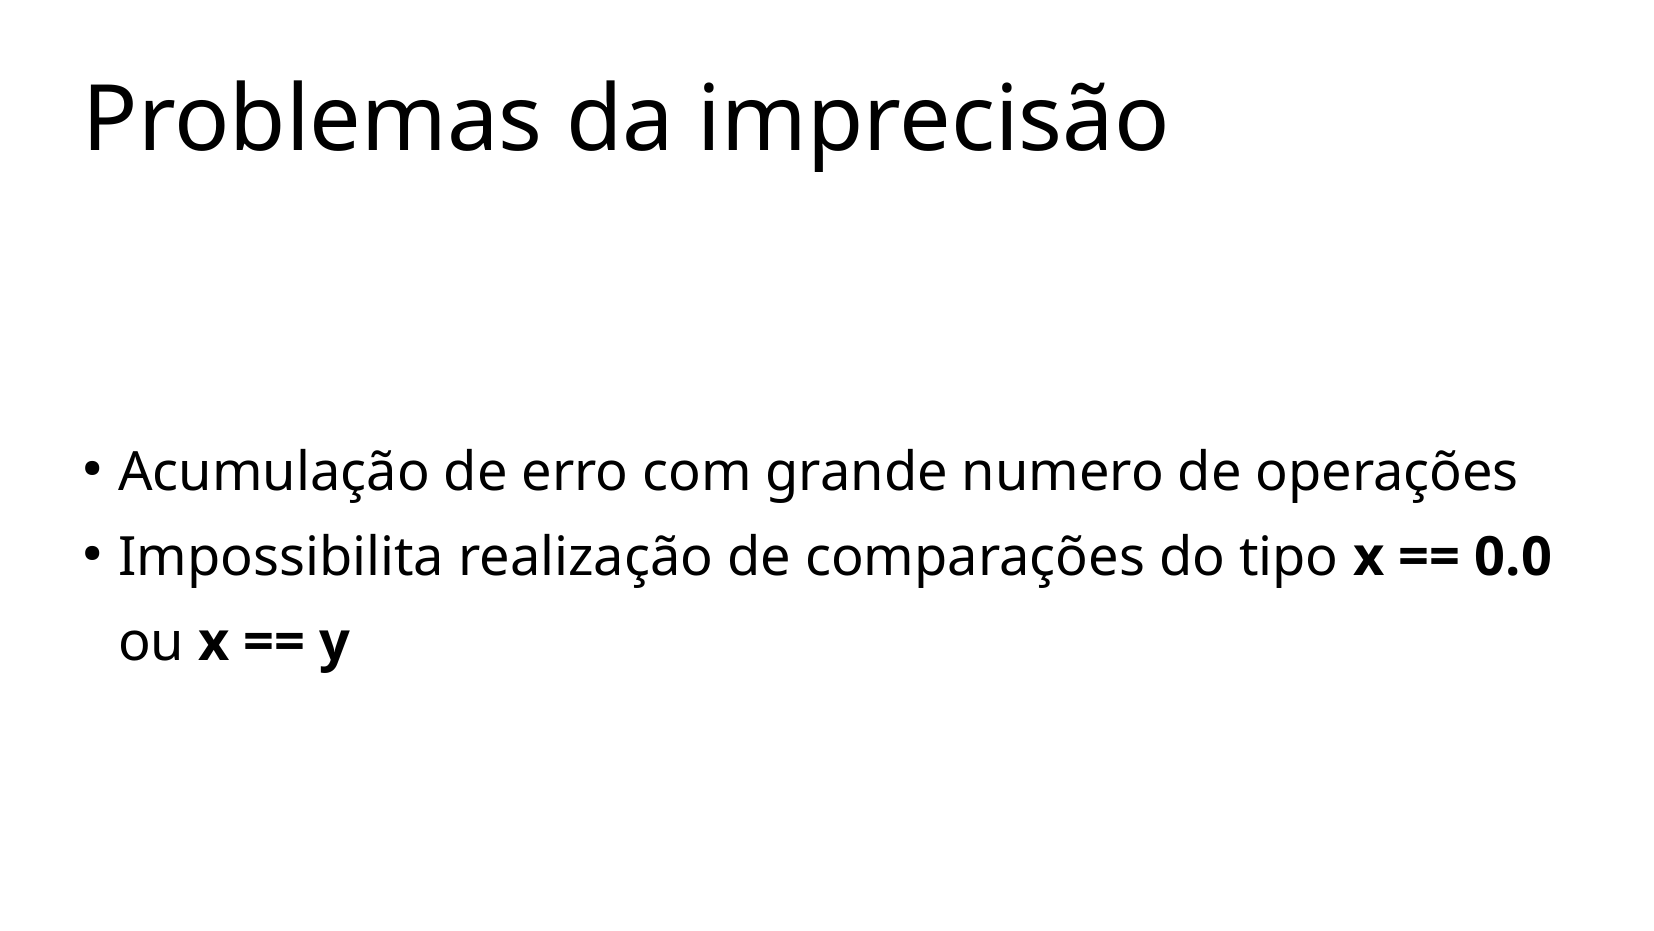

# Problemas da imprecisão
Acumulação de erro com grande numero de operações
Impossibilita realização de comparações do tipo x == 0.0 ou x == y